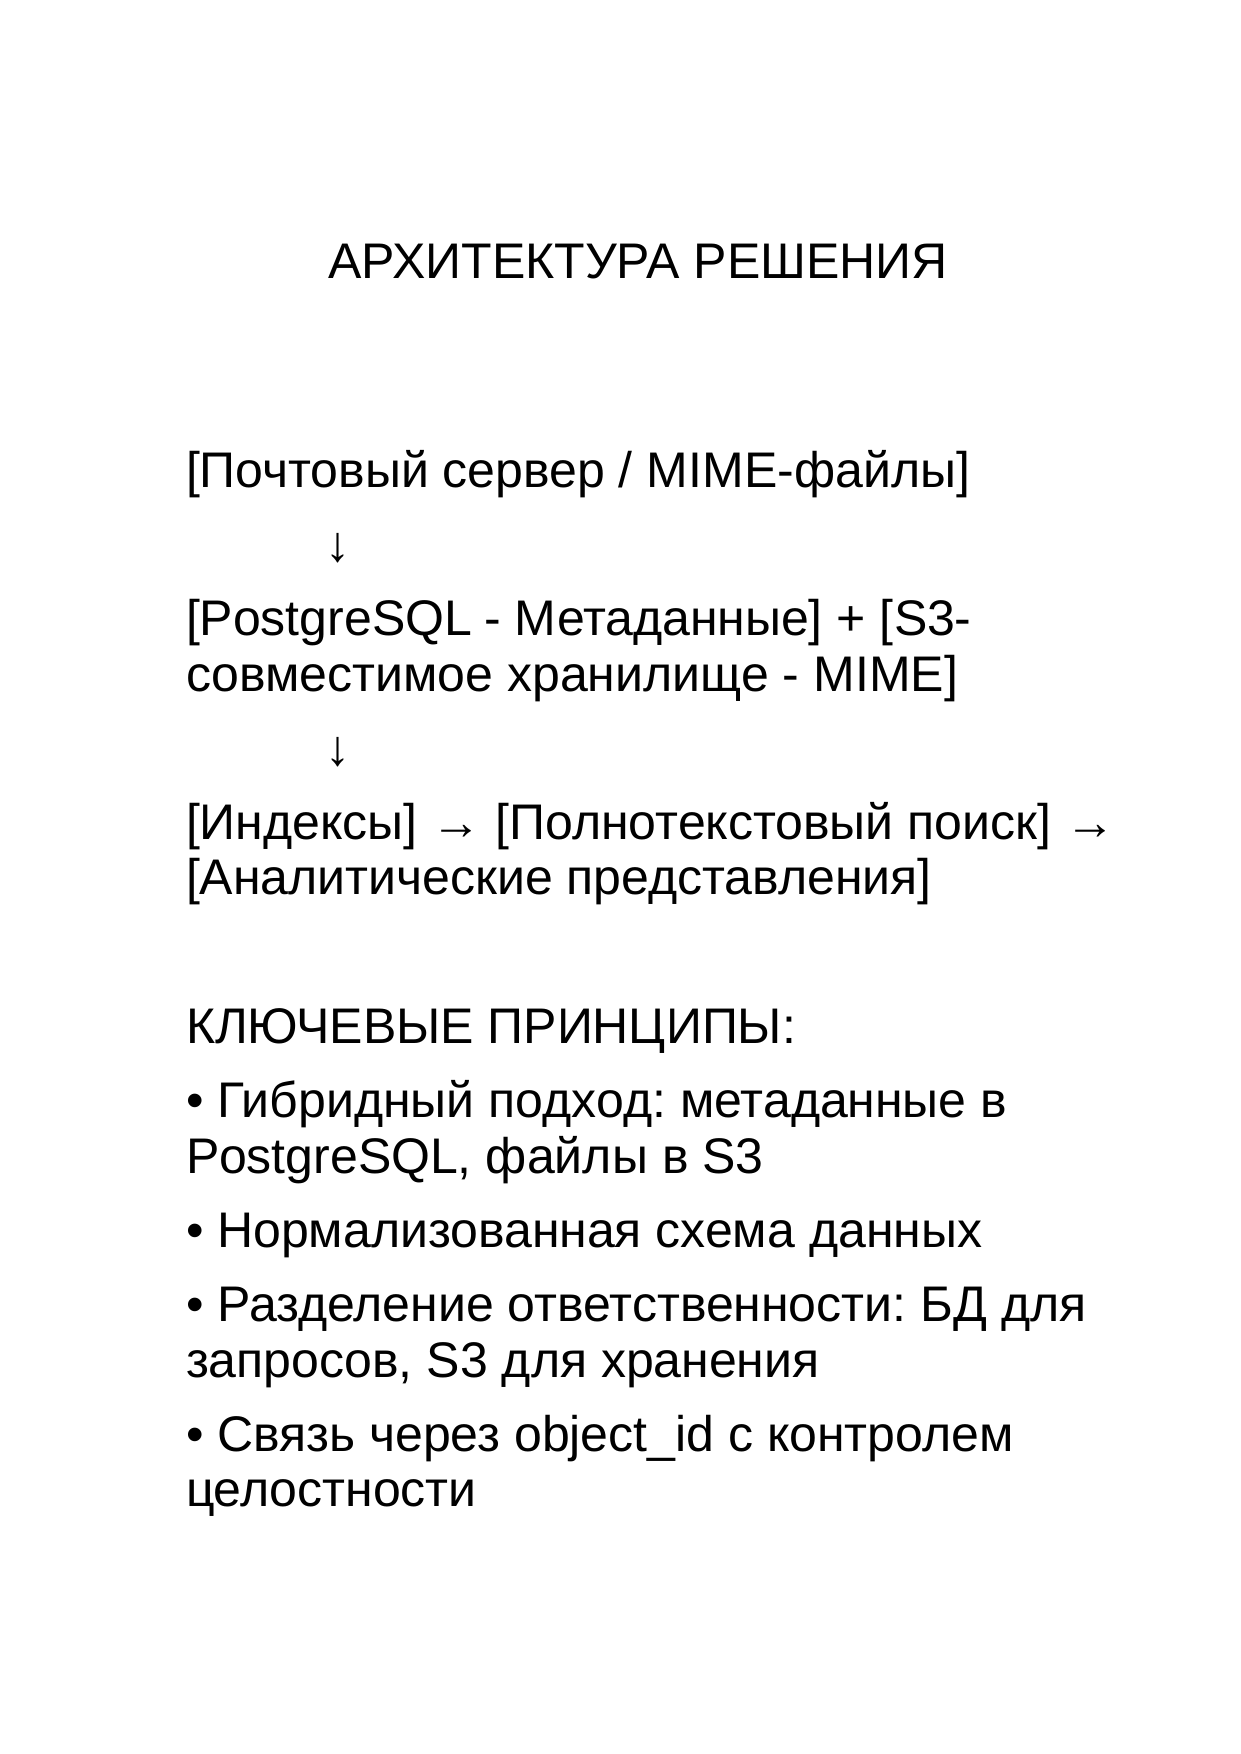

# АРХИТЕКТУРА РЕШЕНИЯ
[Почтовый сервер / MIME-файлы]
 ↓
[PostgreSQL - Метаданные] + [S3-совместимое хранилище - MIME]
 ↓
[Индексы] → [Полнотекстовый поиск] → [Аналитические представления]
КЛЮЧЕВЫЕ ПРИНЦИПЫ:
• Гибридный подход: метаданные в PostgreSQL, файлы в S3
• Нормализованная схема данных
• Разделение ответственности: БД для запросов, S3 для хранения
• Связь через object_id с контролем целостности